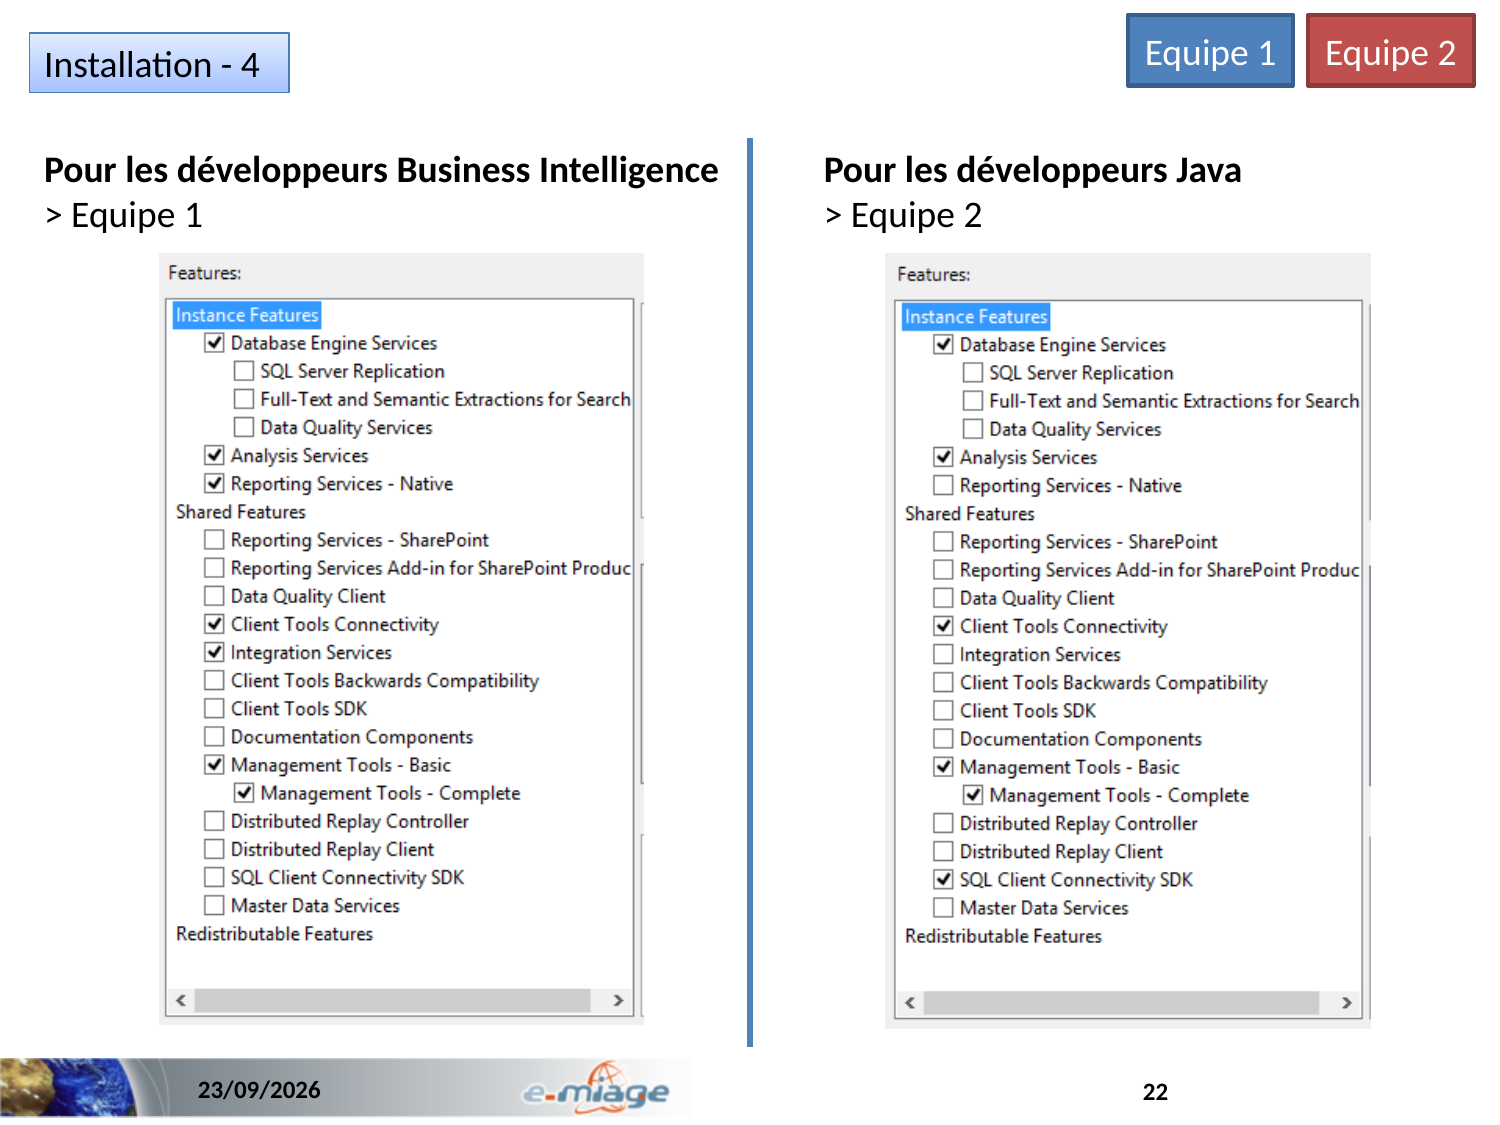

Equipe 1
Equipe 2
Installation - 4
Pour les développeurs Business Intelligence
> Equipe 1
Pour les développeurs Java
> Equipe 2